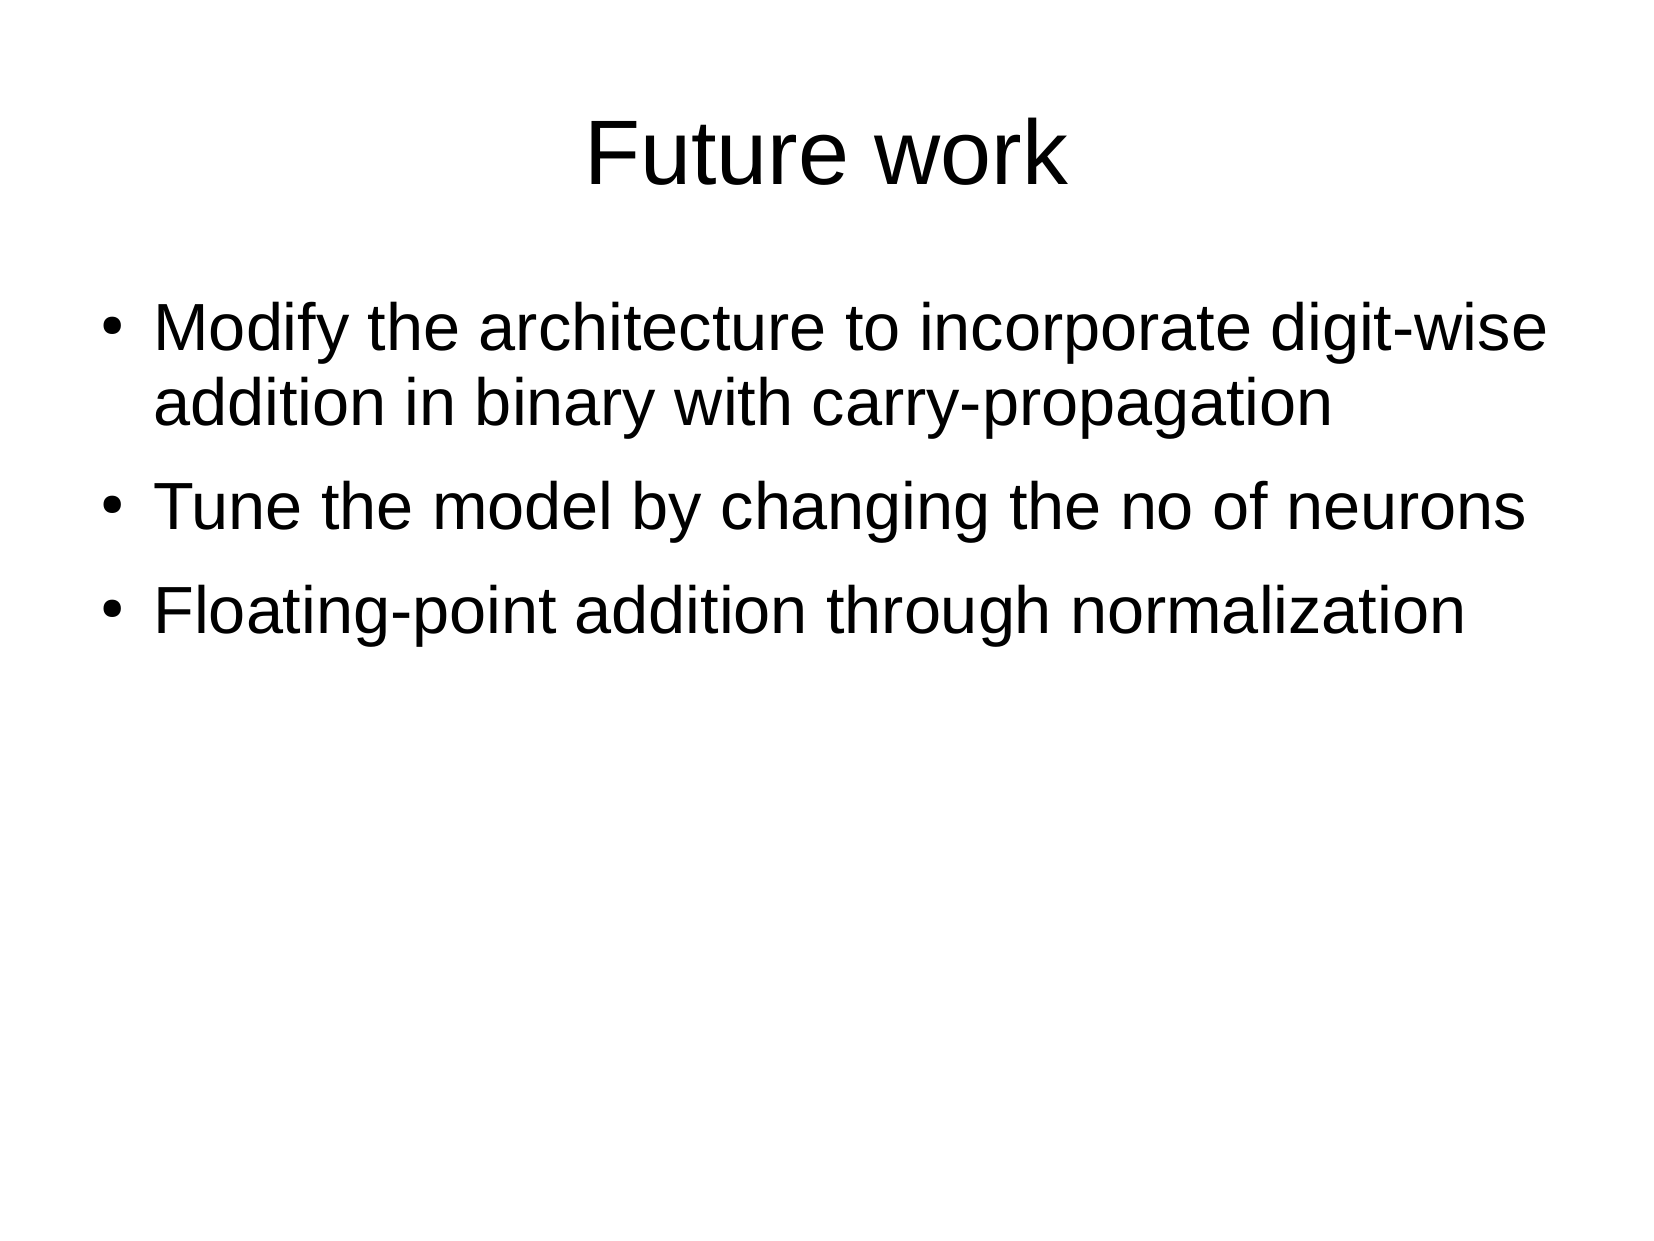

# Future work
Modify the architecture to incorporate digit-wise addition in binary with carry-propagation
Tune the model by changing the no of neurons
Floating-point addition through normalization